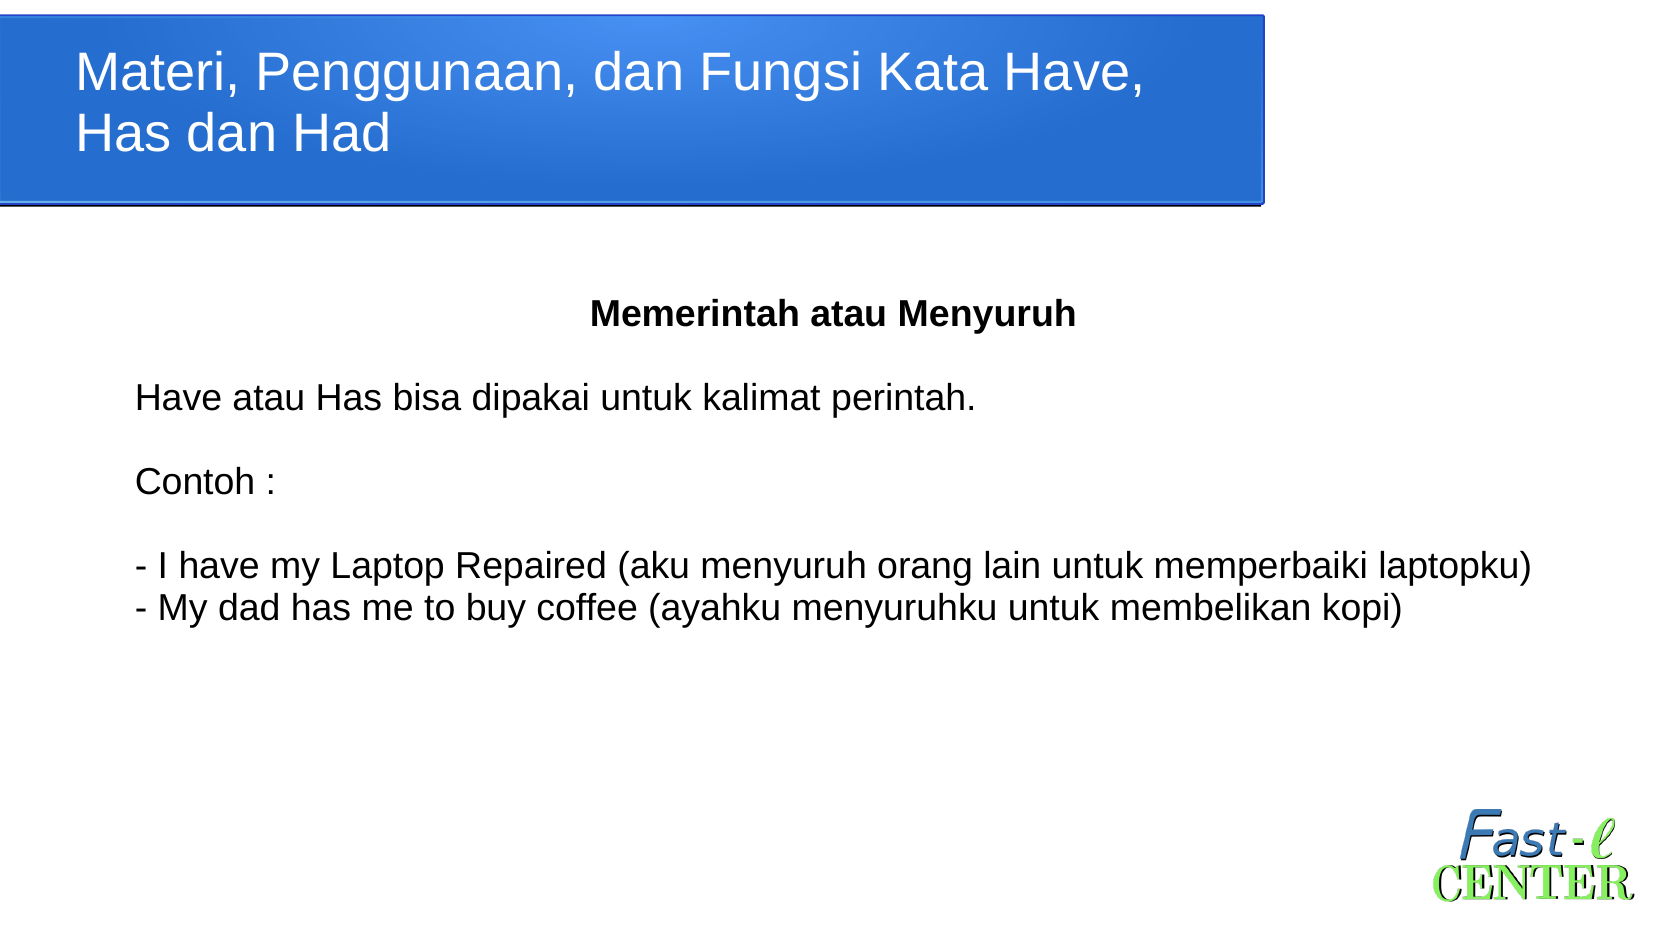

# Materi, Penggunaan, dan Fungsi Kata Have, Has dan Had
Memerintah atau Menyuruh
Have atau Has bisa dipakai untuk kalimat perintah.
Contoh :
- I have my Laptop Repaired (aku menyuruh orang lain untuk memperbaiki laptopku)
- My dad has me to buy coffee (ayahku menyuruhku untuk membelikan kopi)